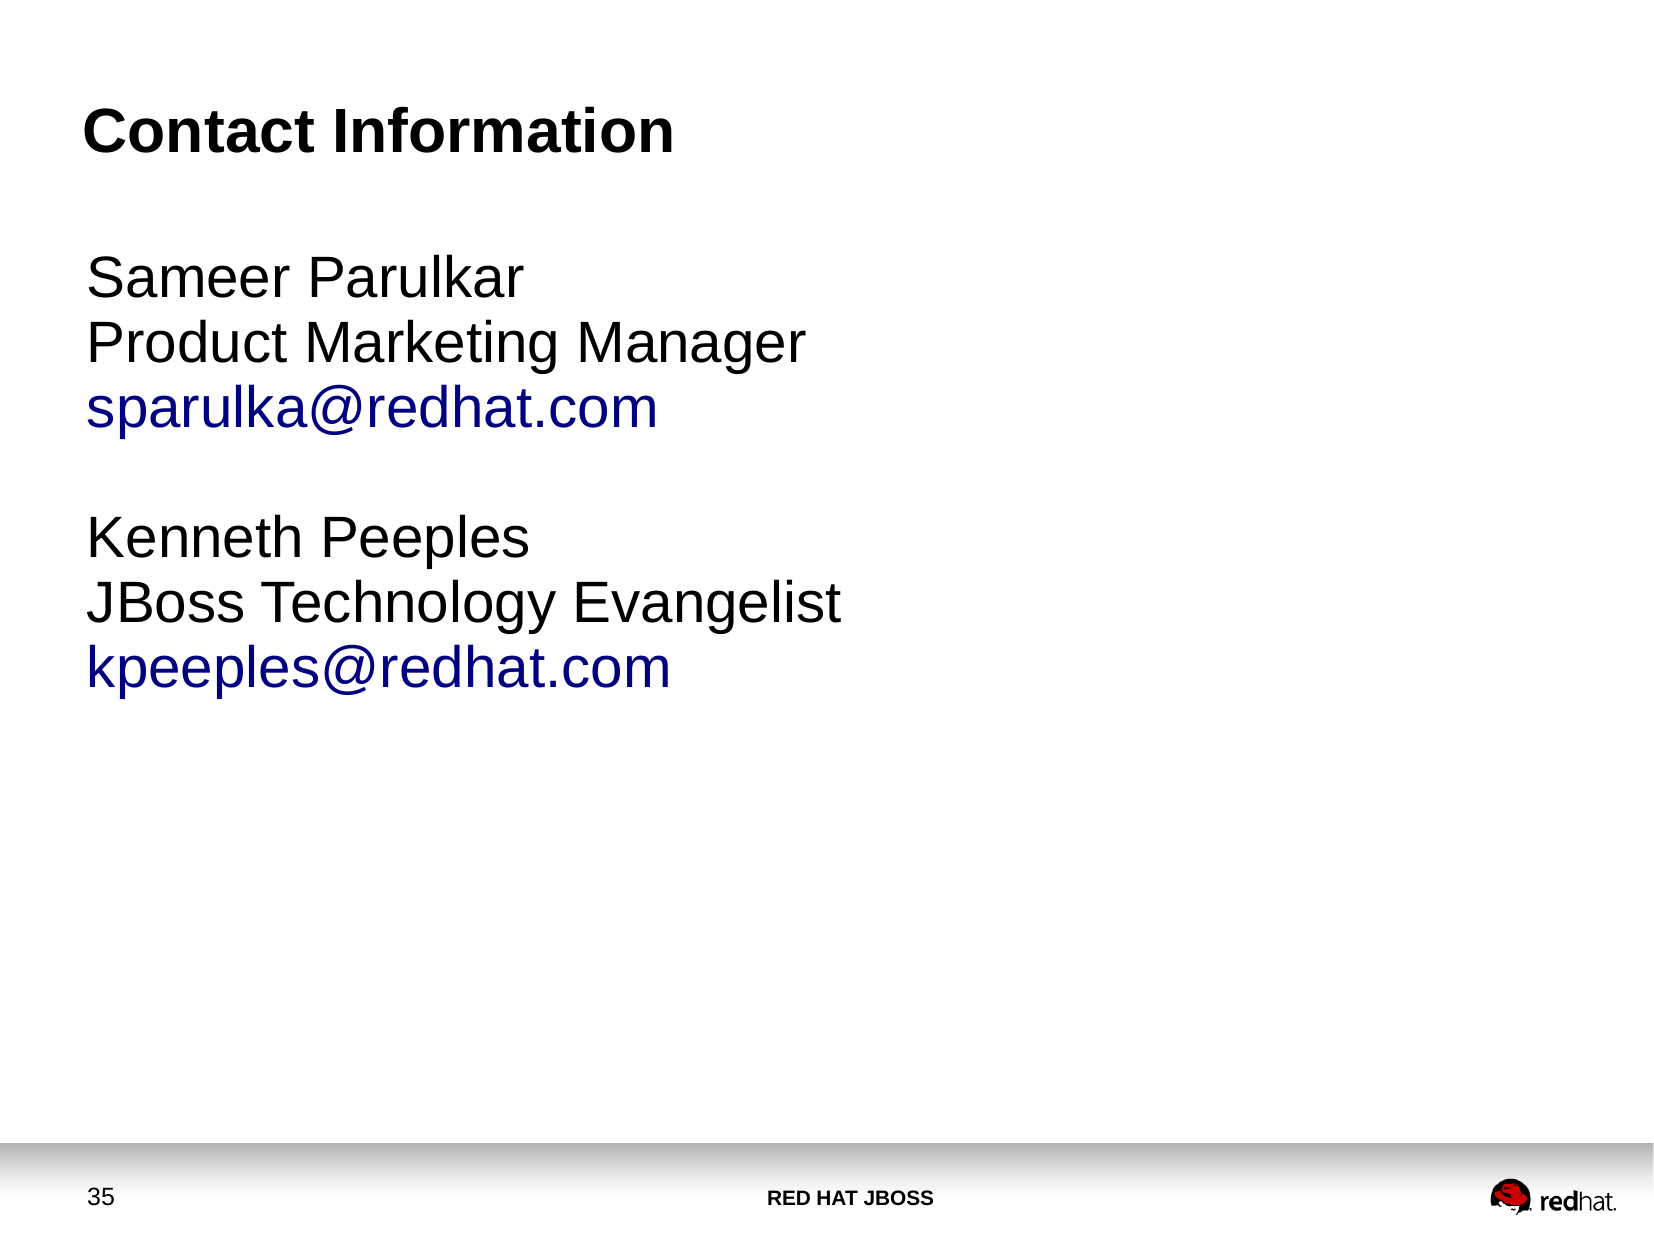

# Contact Information
Sameer Parulkar
Product Marketing Manager
sparulka@redhat.com
Kenneth Peeples
JBoss Technology Evangelist
kpeeples@redhat.com